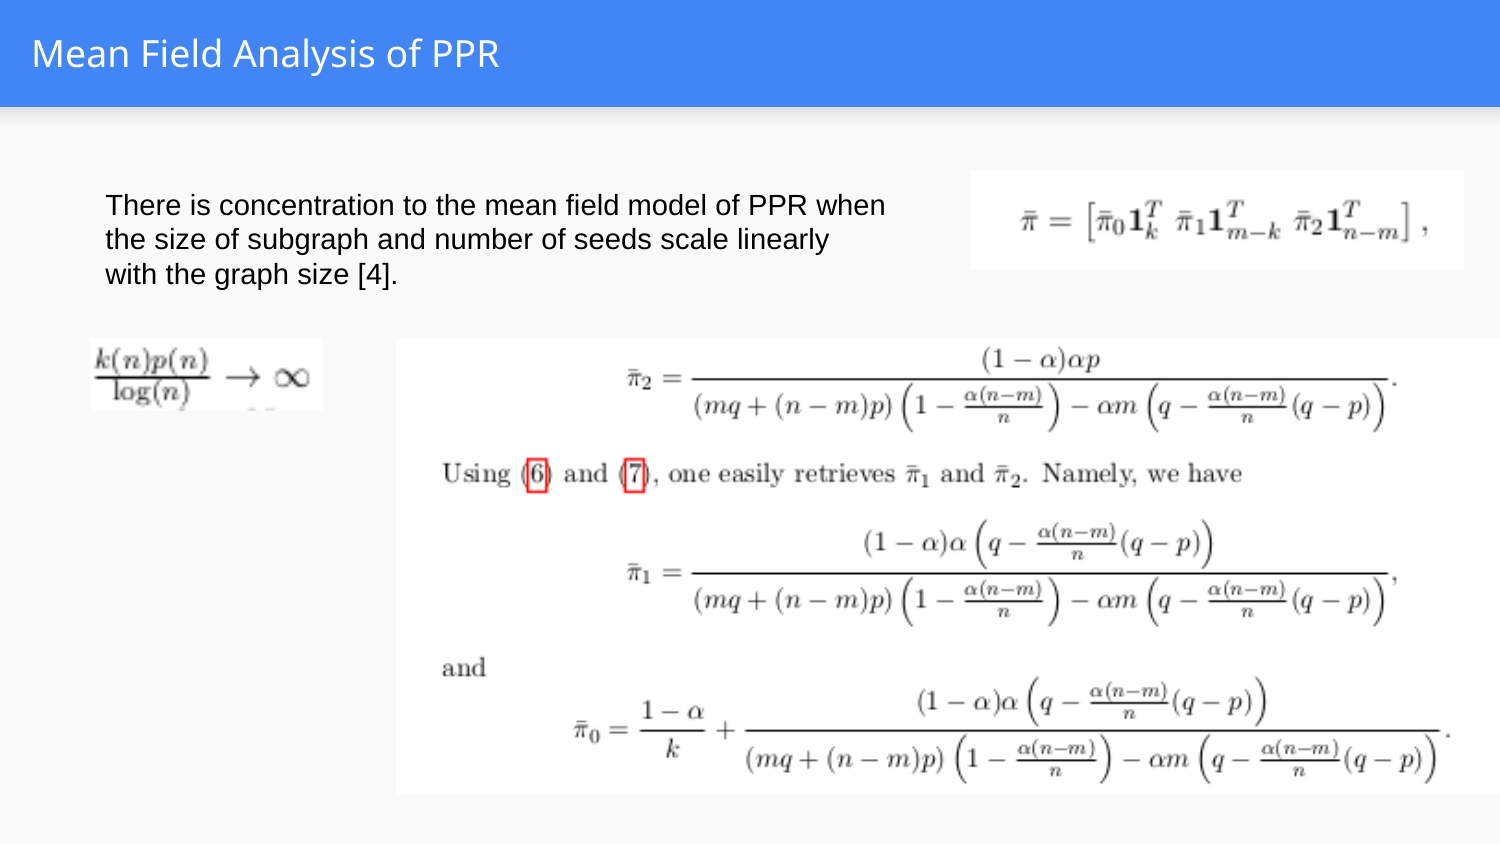

# Mean Field Analysis of PPR
There is concentration to the mean field model of PPR when the size of subgraph and number of seeds scale linearly with the graph size [4].